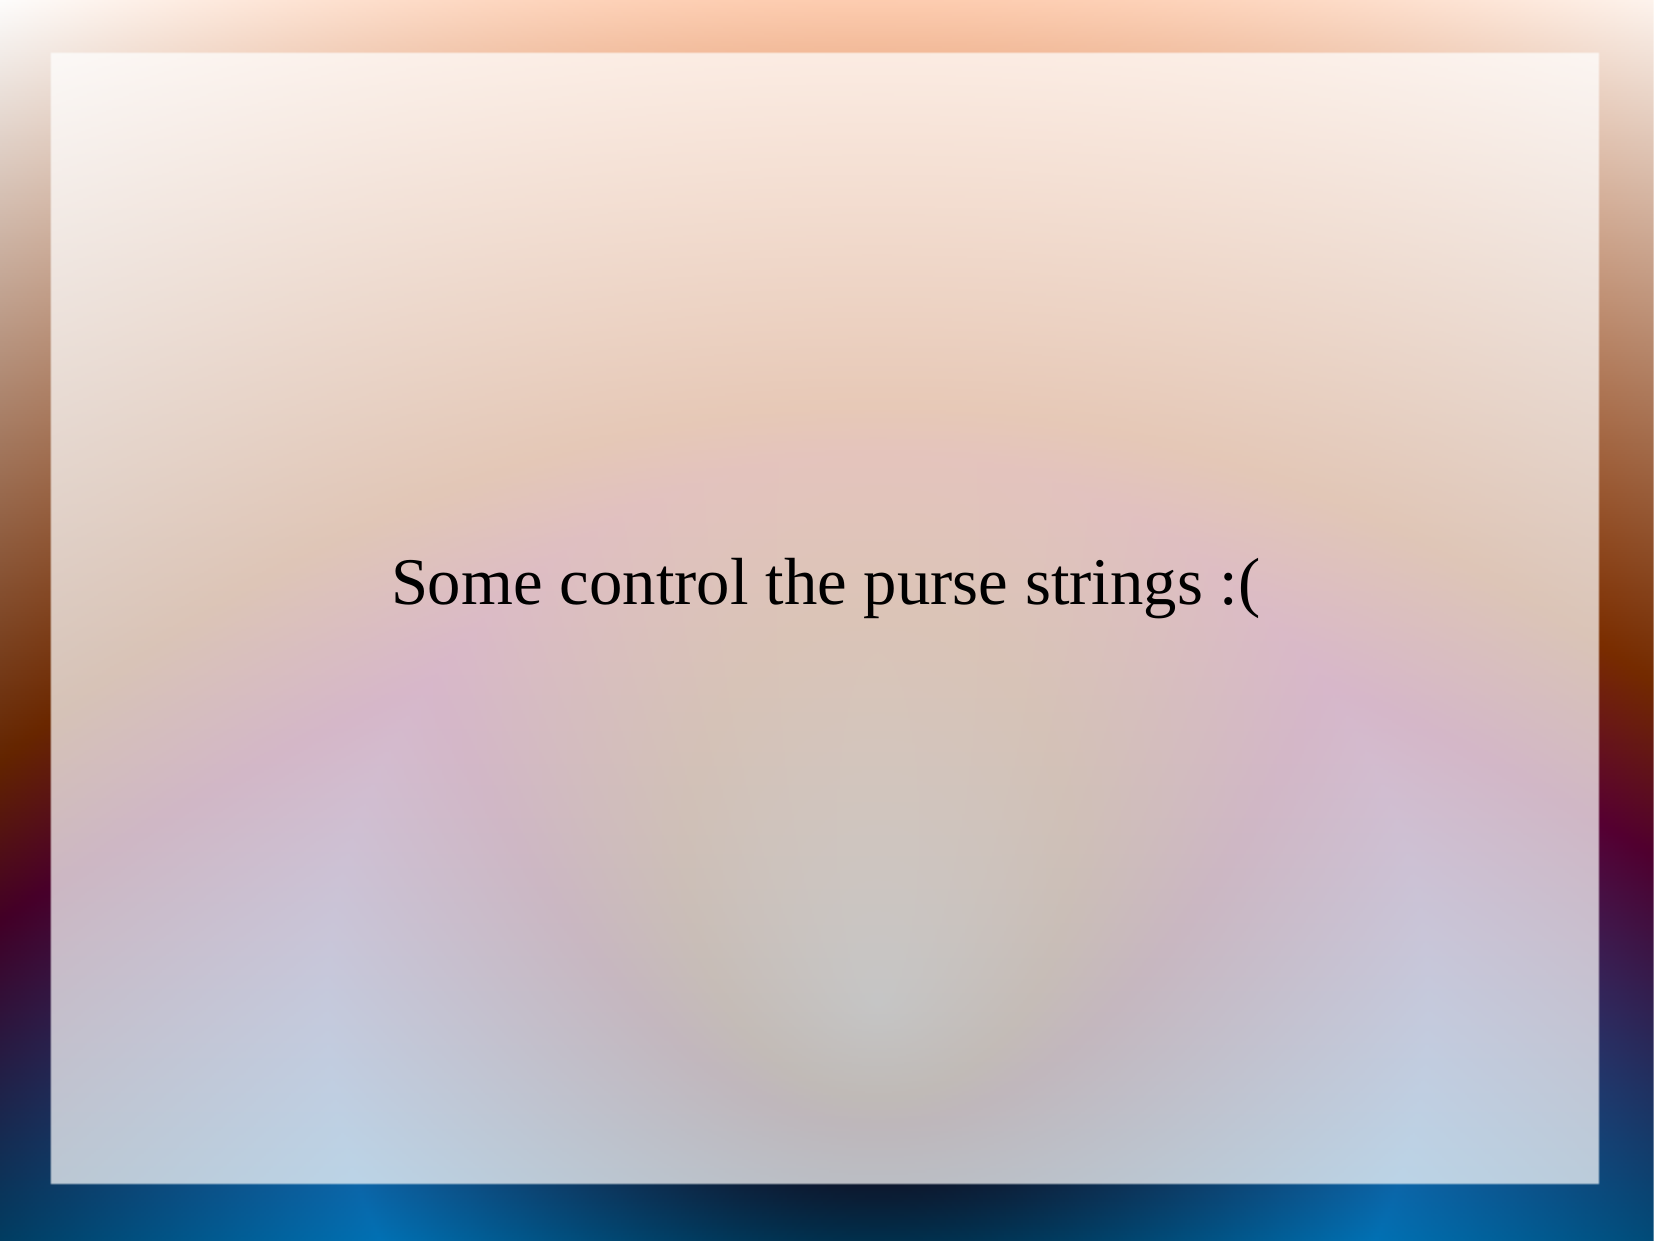

# Some control the purse strings :(